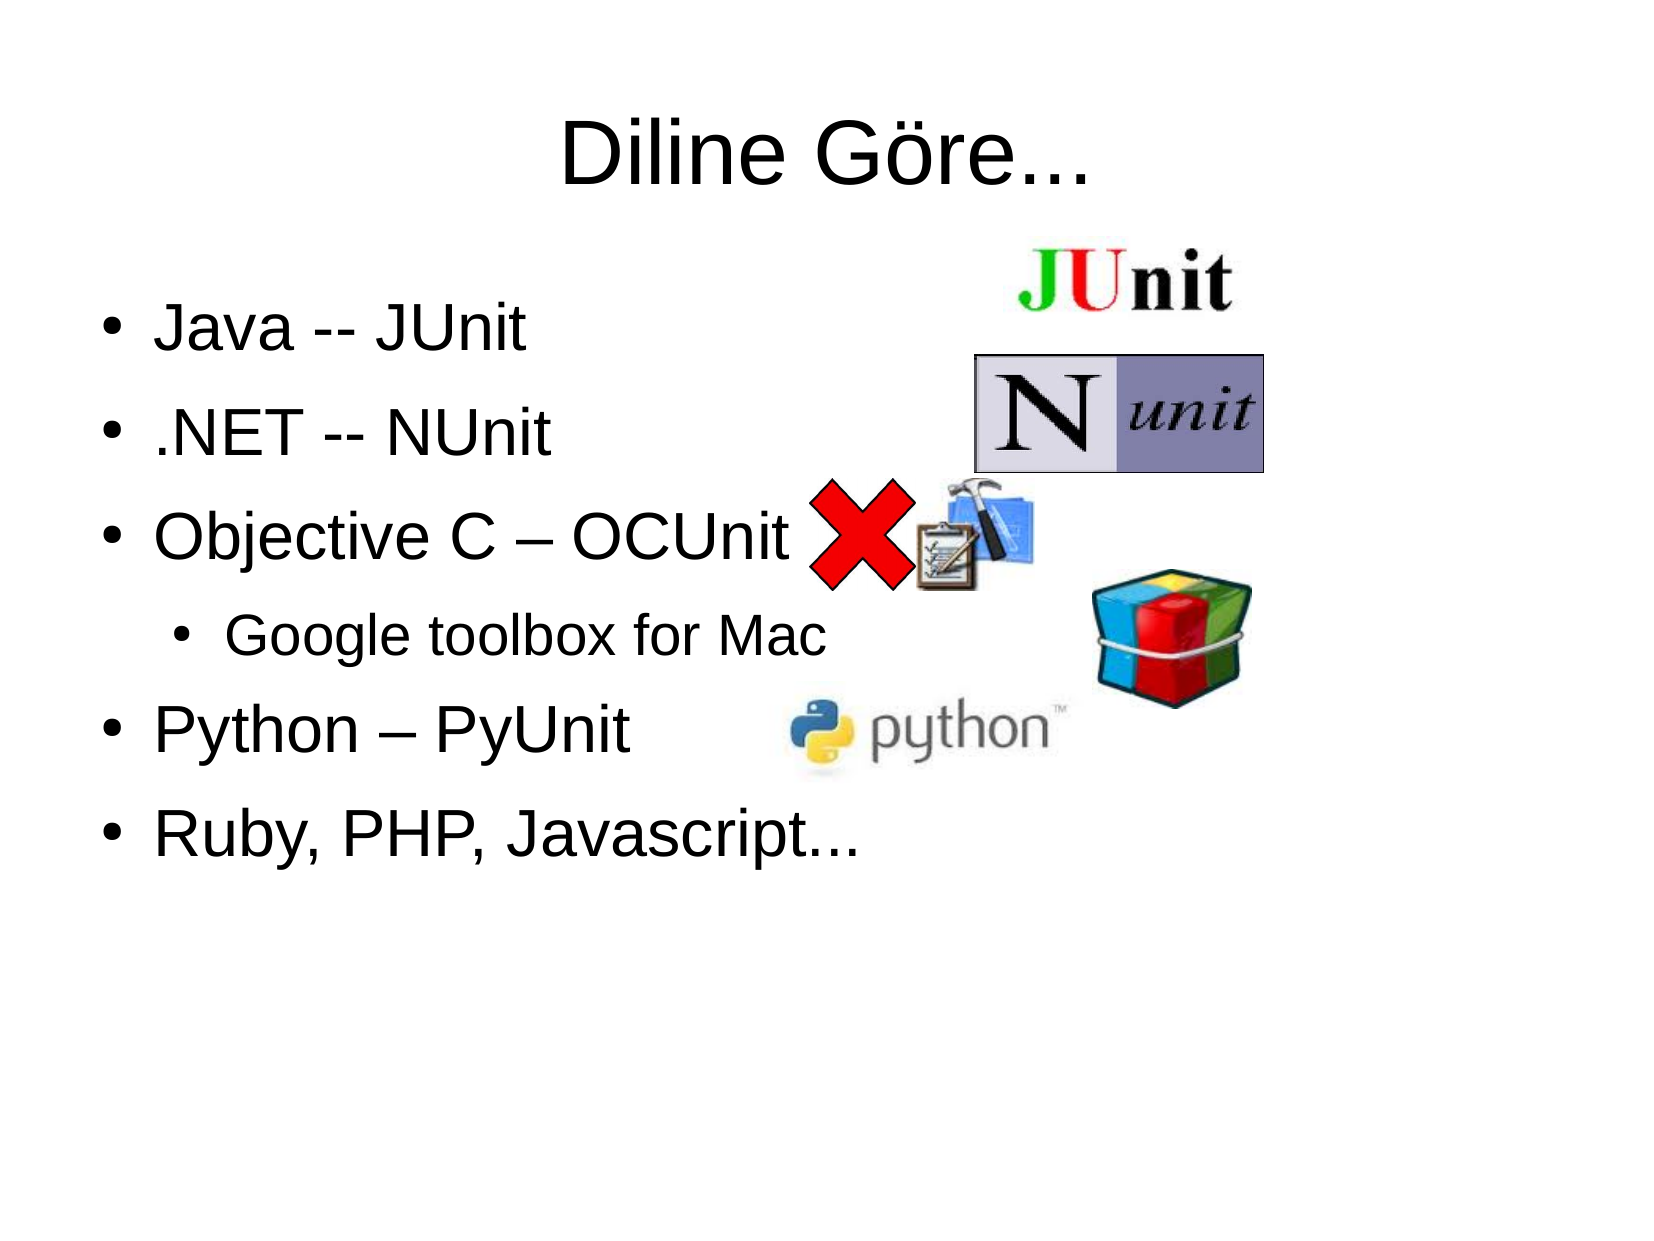

# Diline Göre...
Java -- JUnit
.NET -- NUnit
Objective C – OCUnit
Google toolbox for Mac
Python – PyUnit
Ruby, PHP, Javascript...